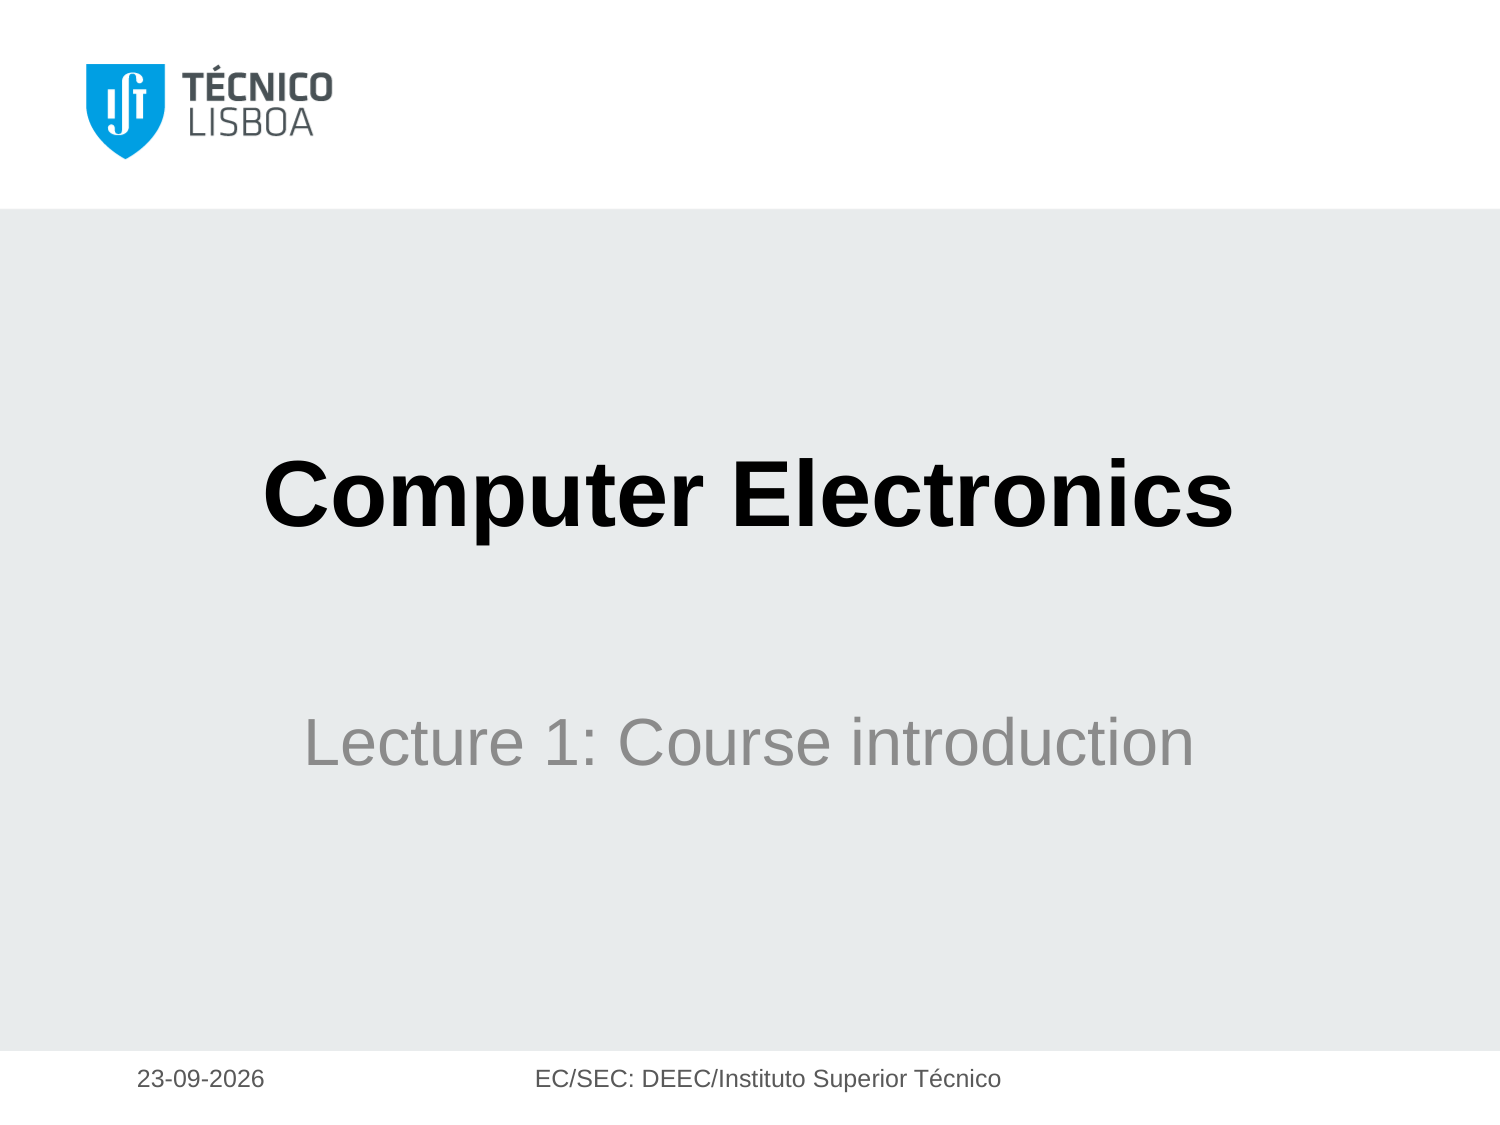

Computer Electronics
# Lecture 1: Course introduction
EC/SEC: DEEC/Instituto Superior Técnico